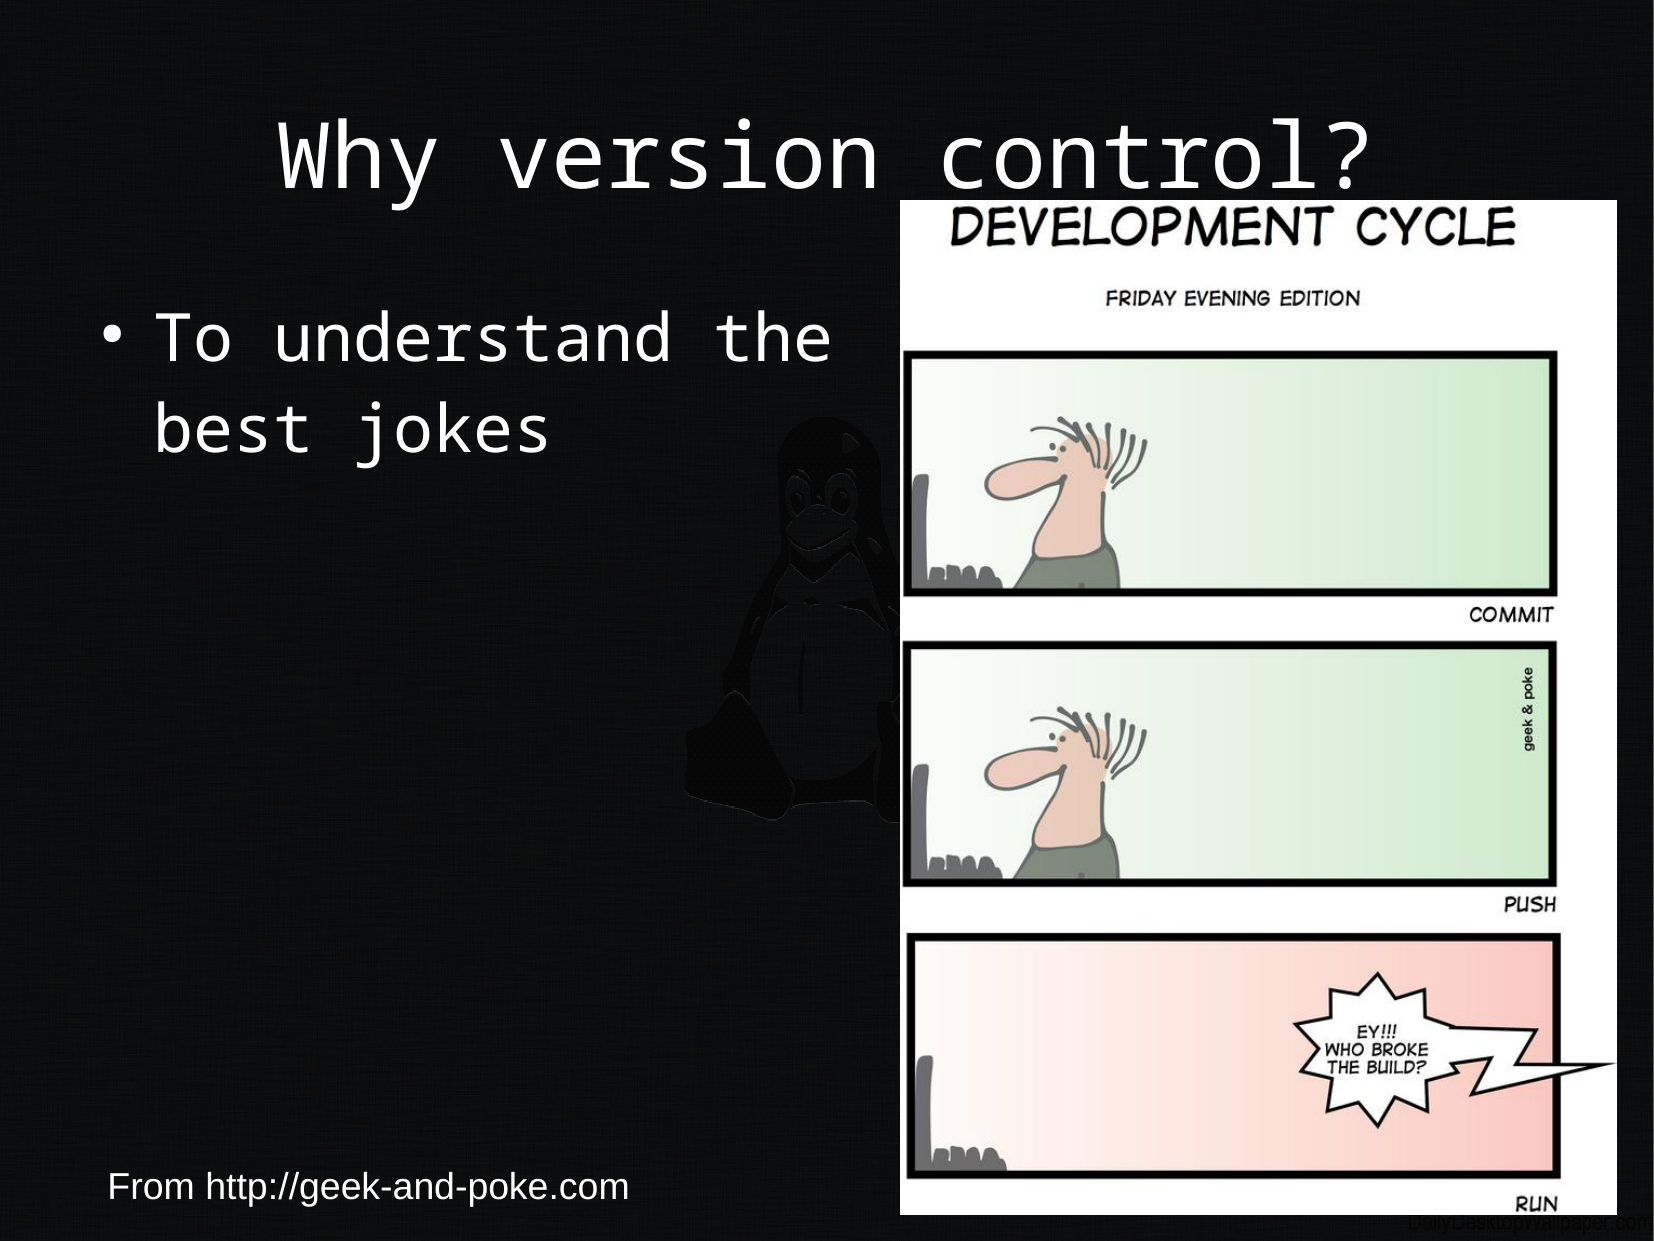

# Why version control?
To understand the best jokes
From http://geek-and-poke.com